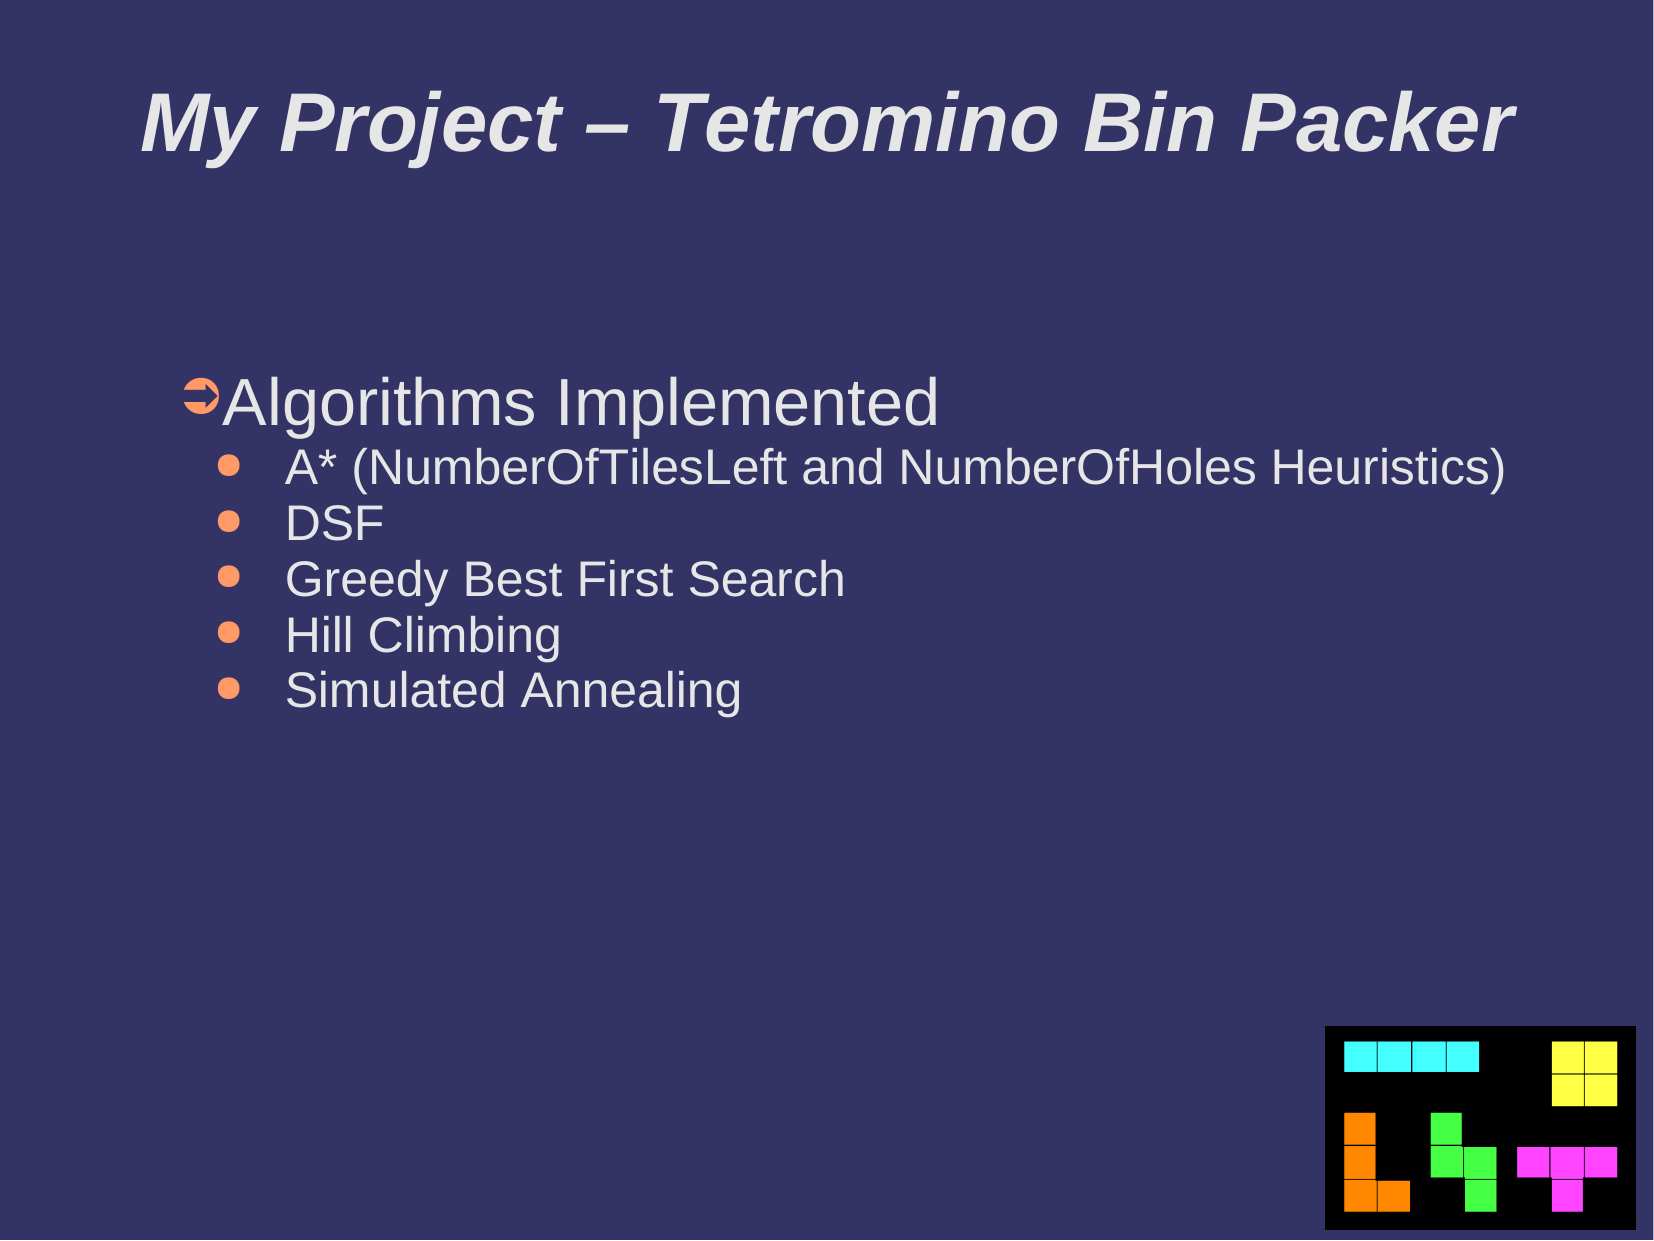

# My Project – Tetromino Bin Packer
Algorithms Implemented
A* (NumberOfTilesLeft and NumberOfHoles Heuristics)
DSF
Greedy Best First Search
Hill Climbing
Simulated Annealing